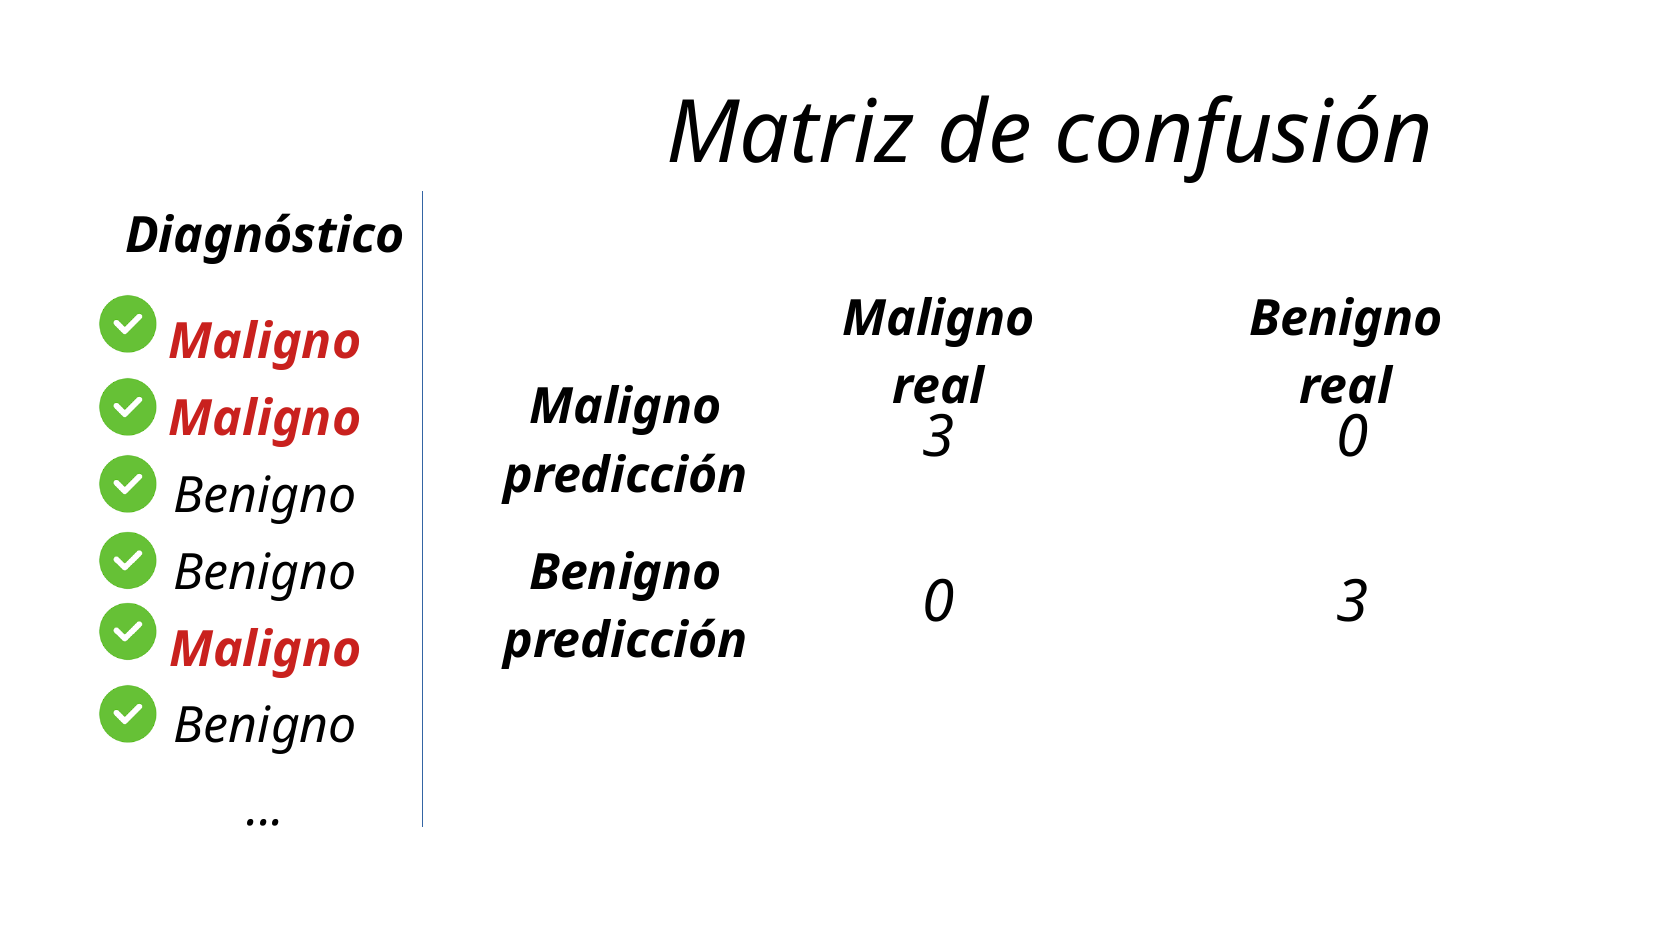

Matriz de confusión
Diagnóstico
Maligno real
Benigno real
Maligno
Maligno predicción
Maligno
3
0
Benigno
Benigno
Benigno predicción
0
3
Maligno
Benigno
...